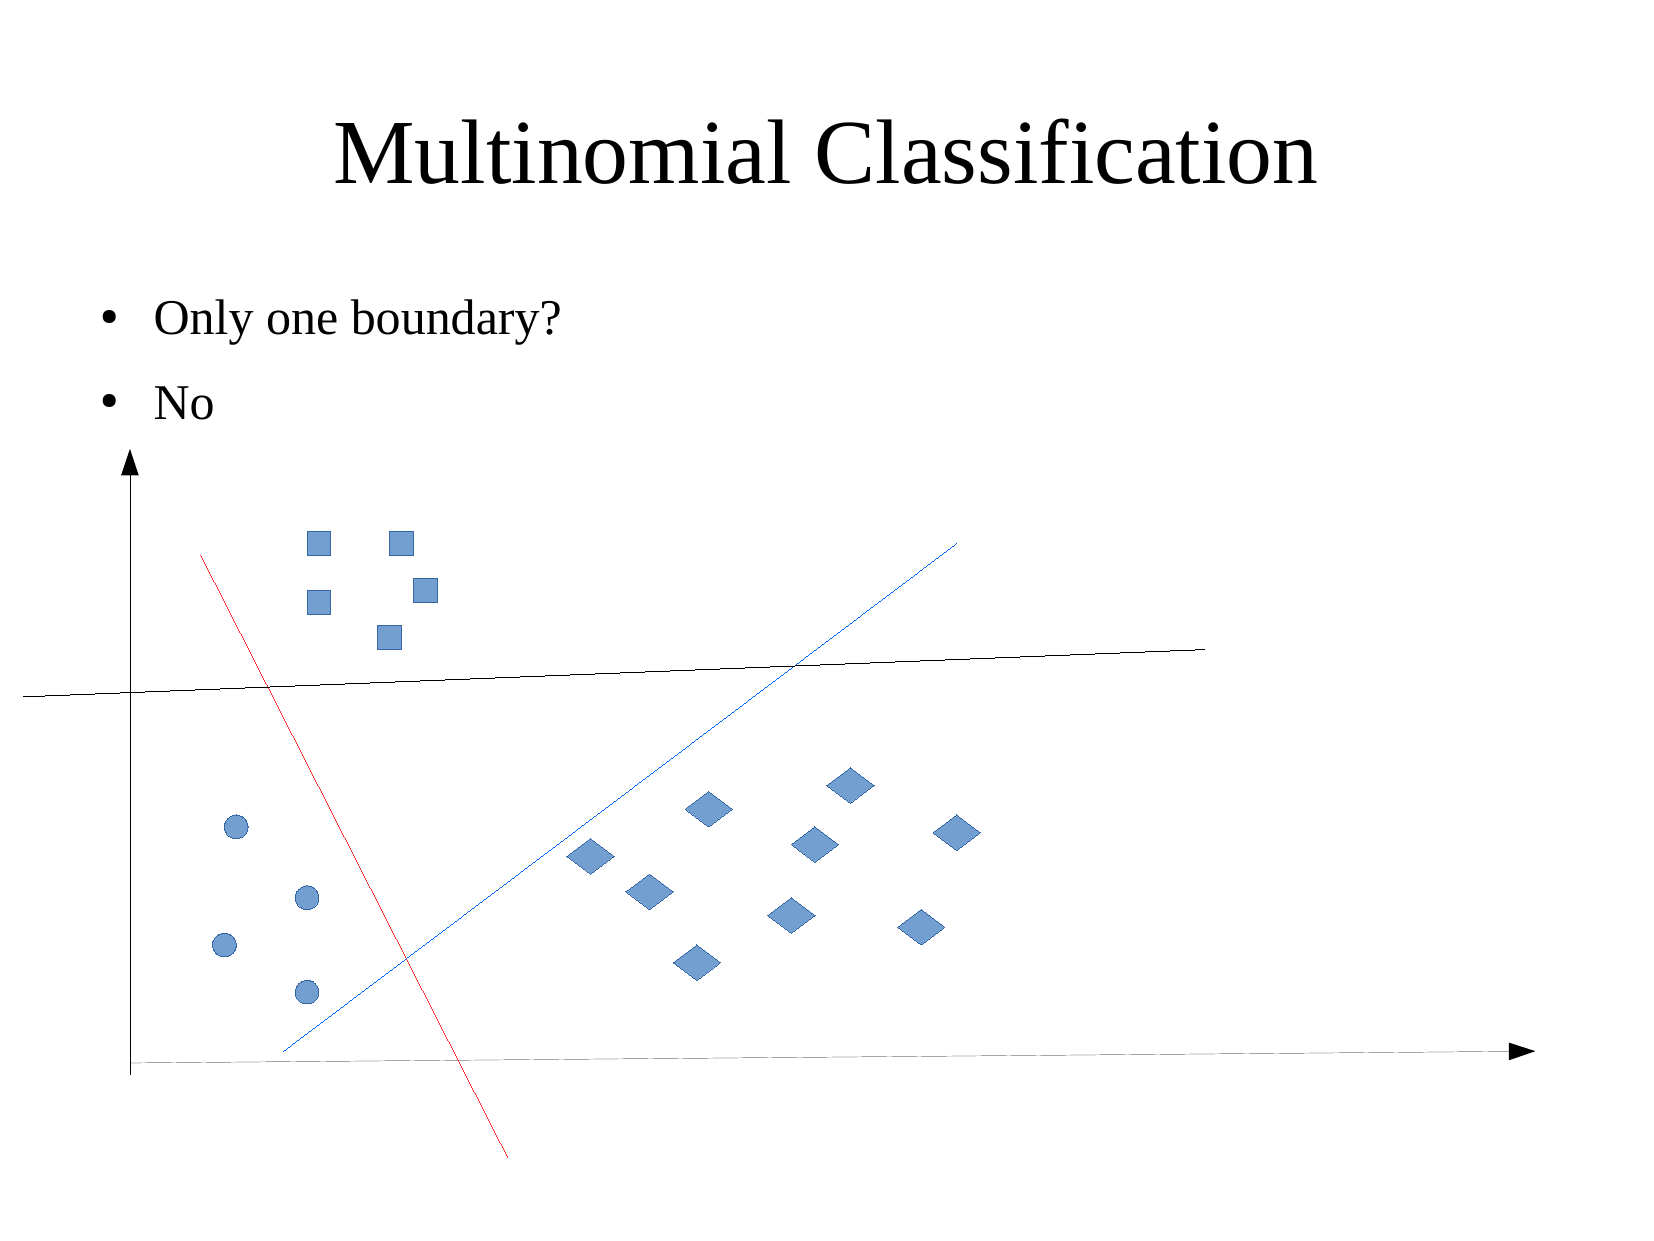

# Multinomial Classification
Only one boundary?
No